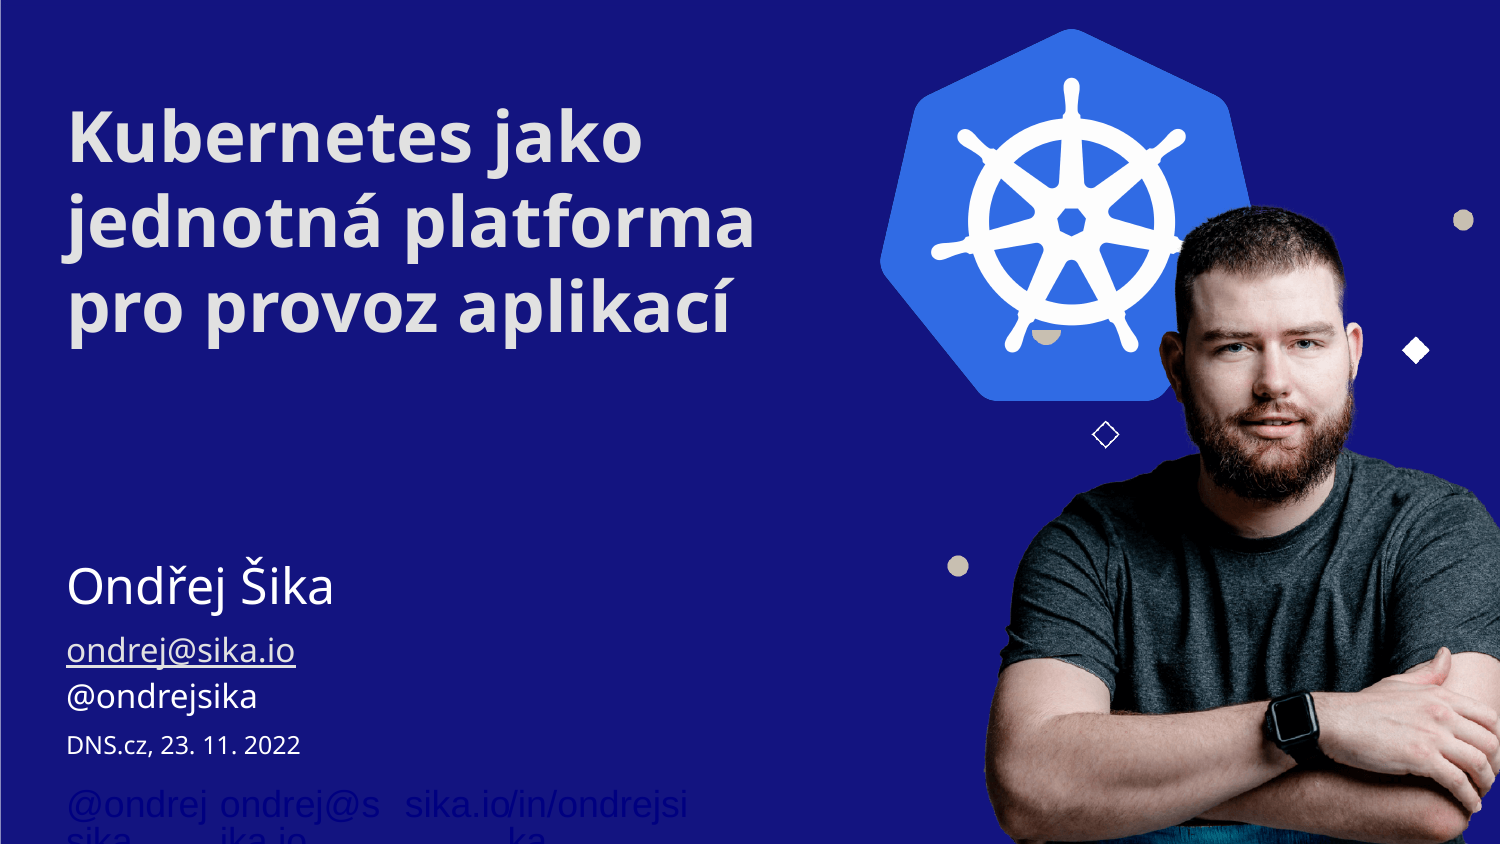

Kubernetes jako
jednotná platforma
pro provoz aplikací
# Ondřej Šika
ondrej@sika.io
@ondrejsika
DNS.cz, 23. 11. 2022